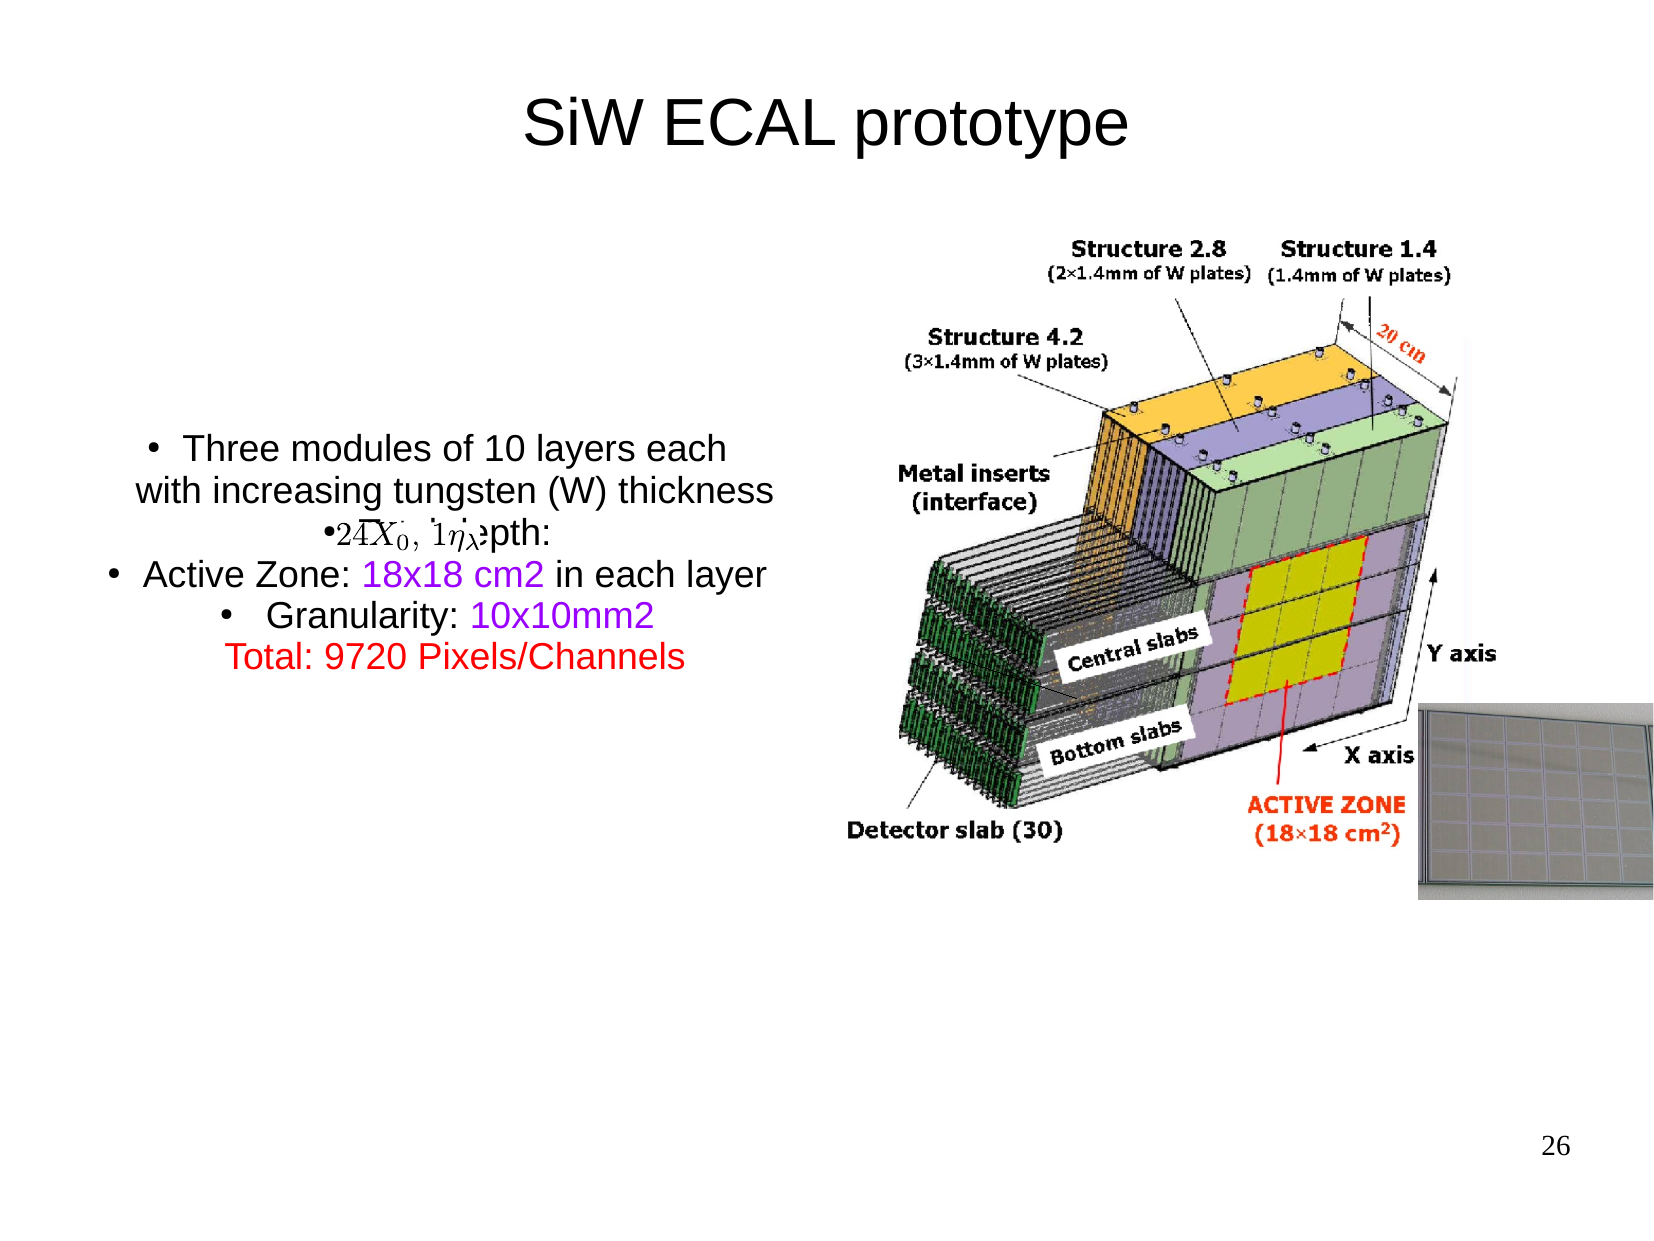

# SiW ECAL prototype
Three modules of 10 layers each
 with increasing tungsten (W) thickness
Total depth:
Active Zone: 18x18 cm2 in each layer
 Granularity: 10x10mm2
Total: 9720 Pixels/Channels
26